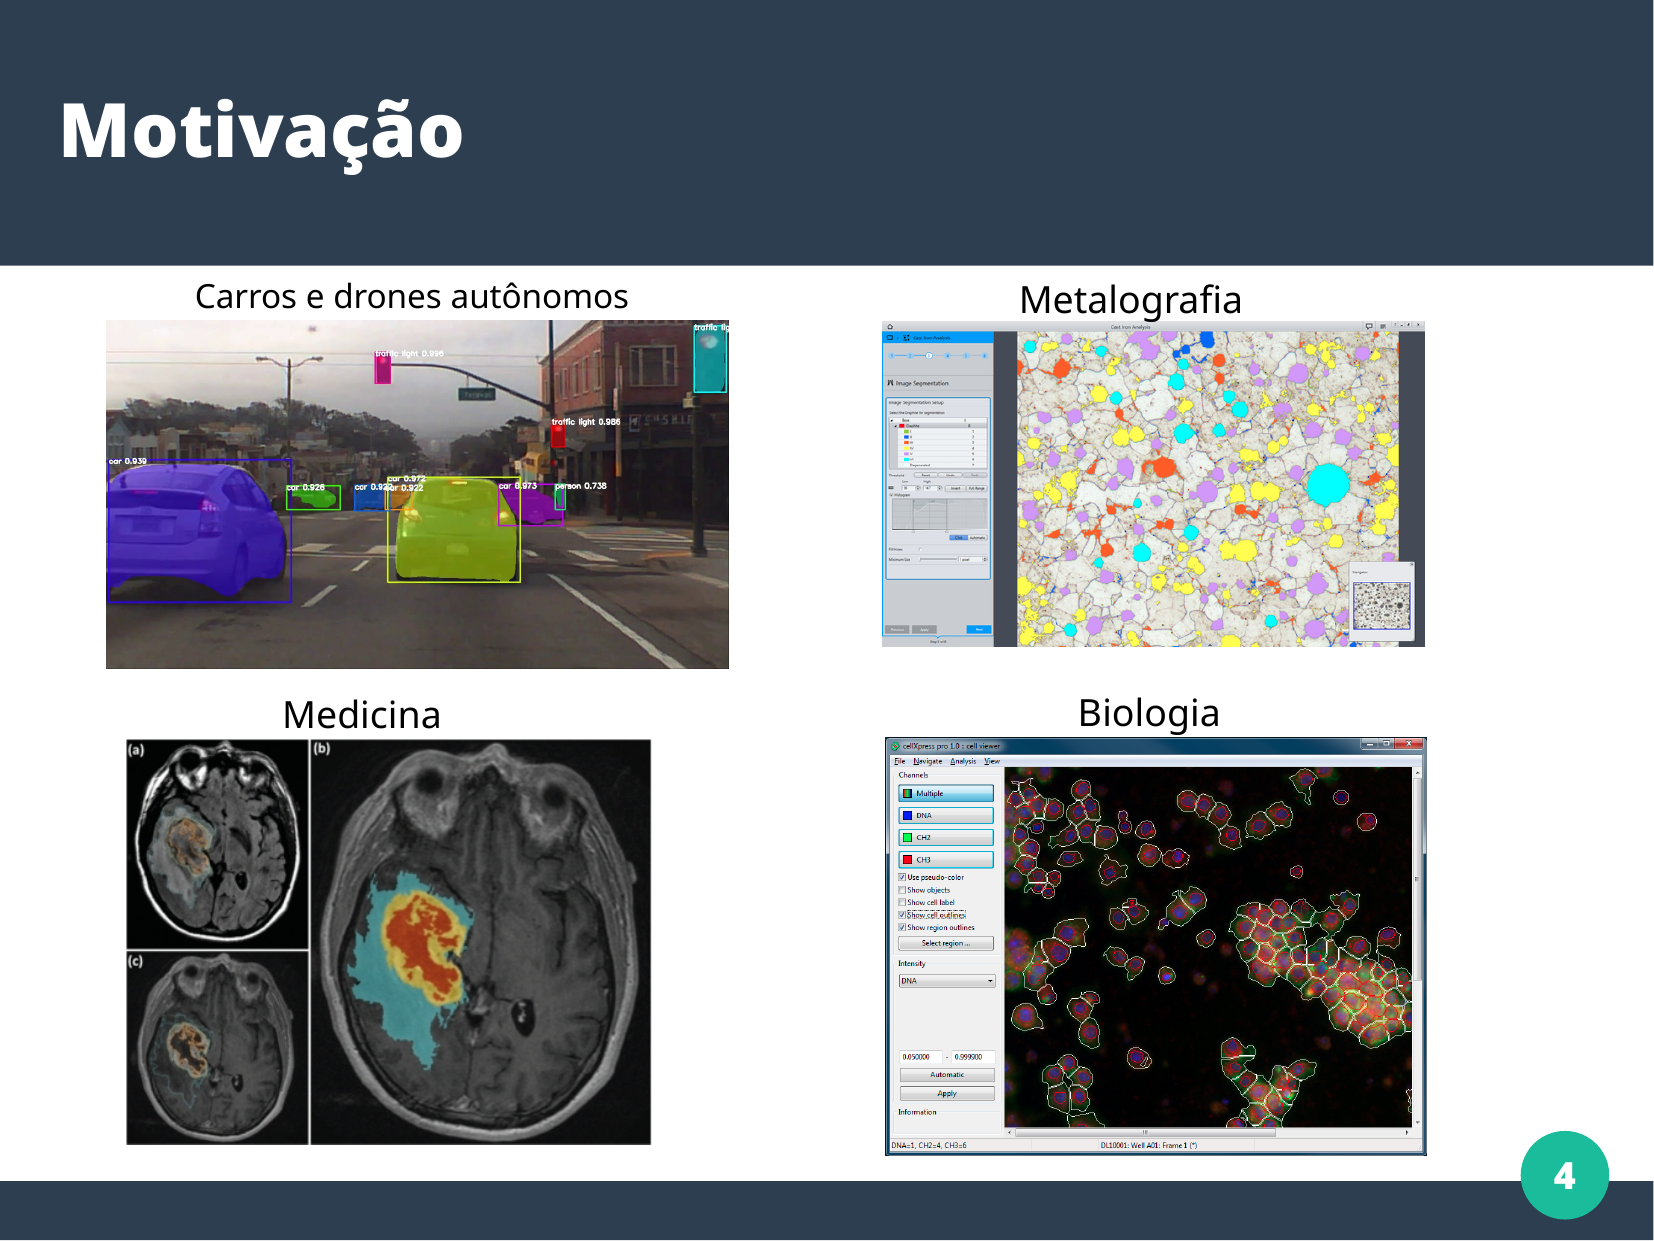

# Motivação
Carros e drones autônomos
Metalografia
Biologia
Medicina
4